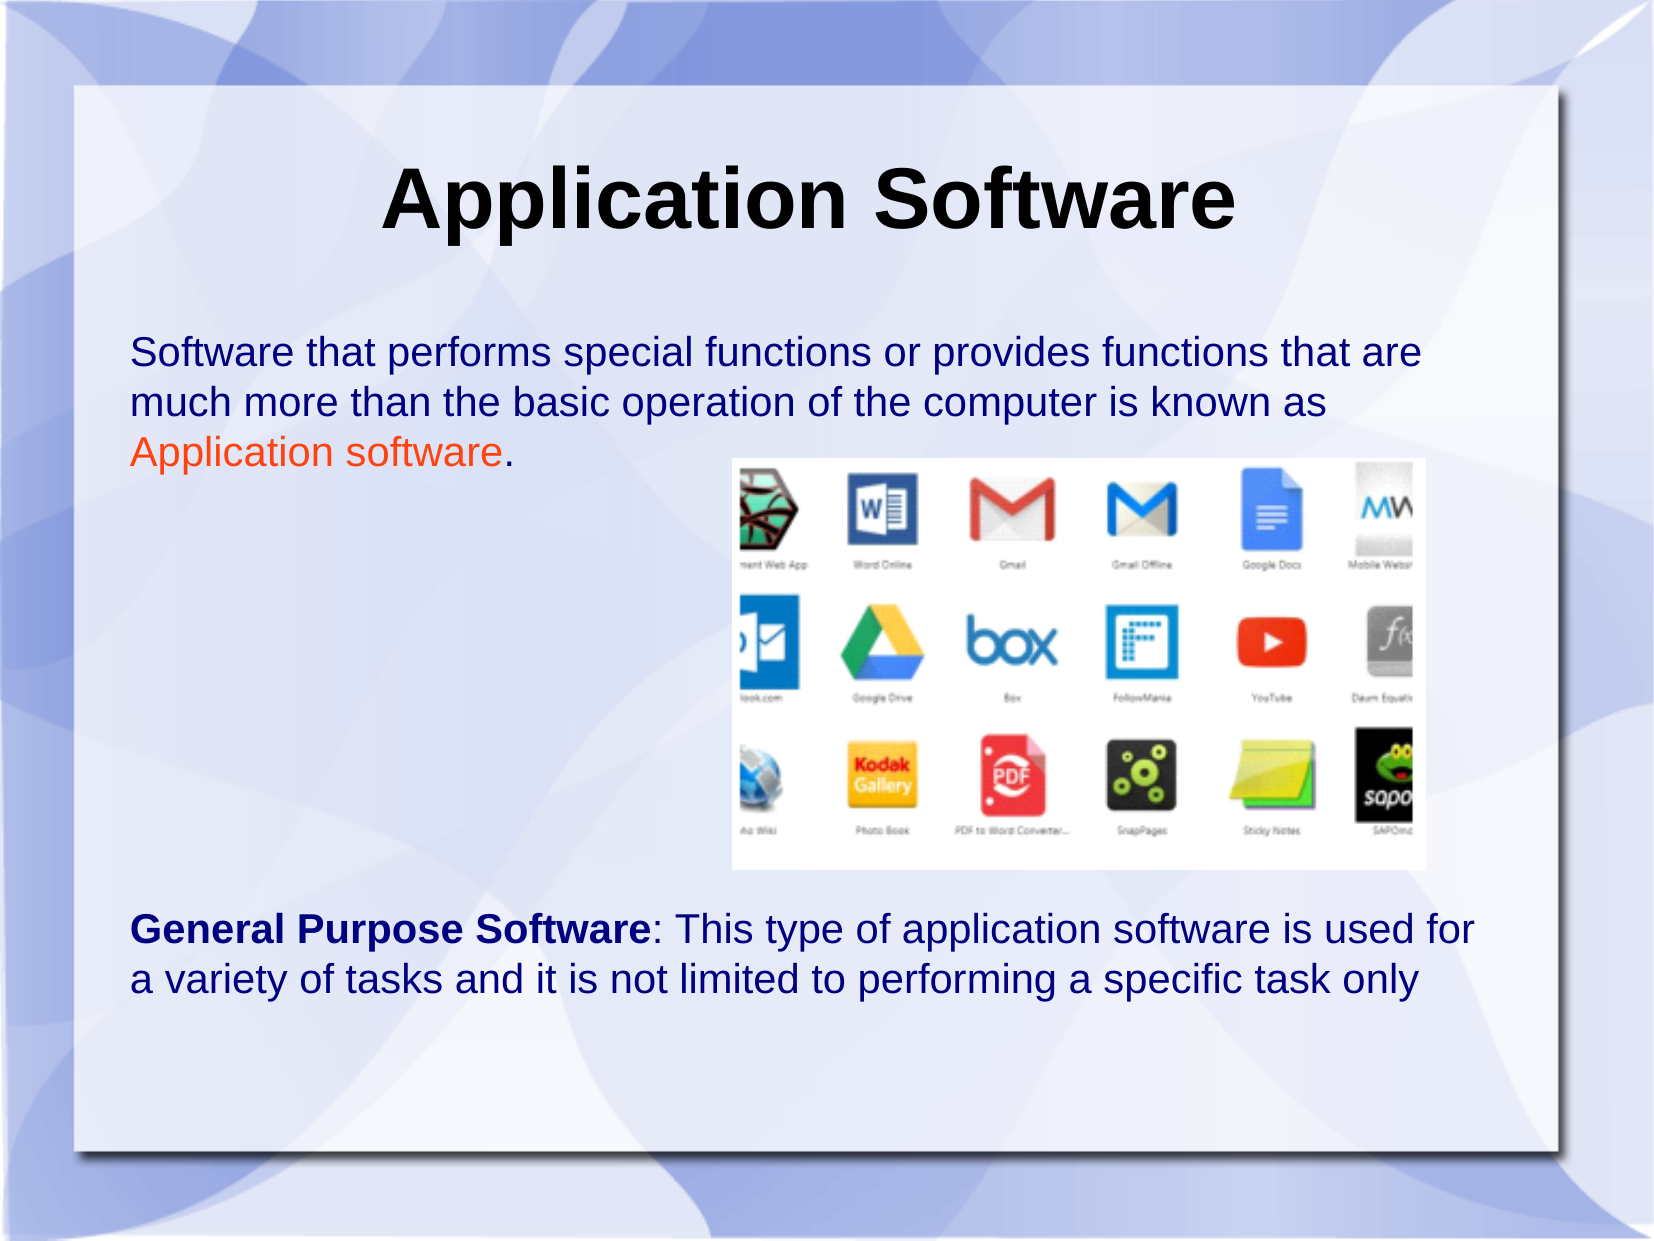

# Application Software
Software that performs special functions or provides functions that are much more than the basic operation of the computer is known as Application software.
General Purpose Software: This type of application software is used for a variety of tasks and it is not limited to performing a specific task only